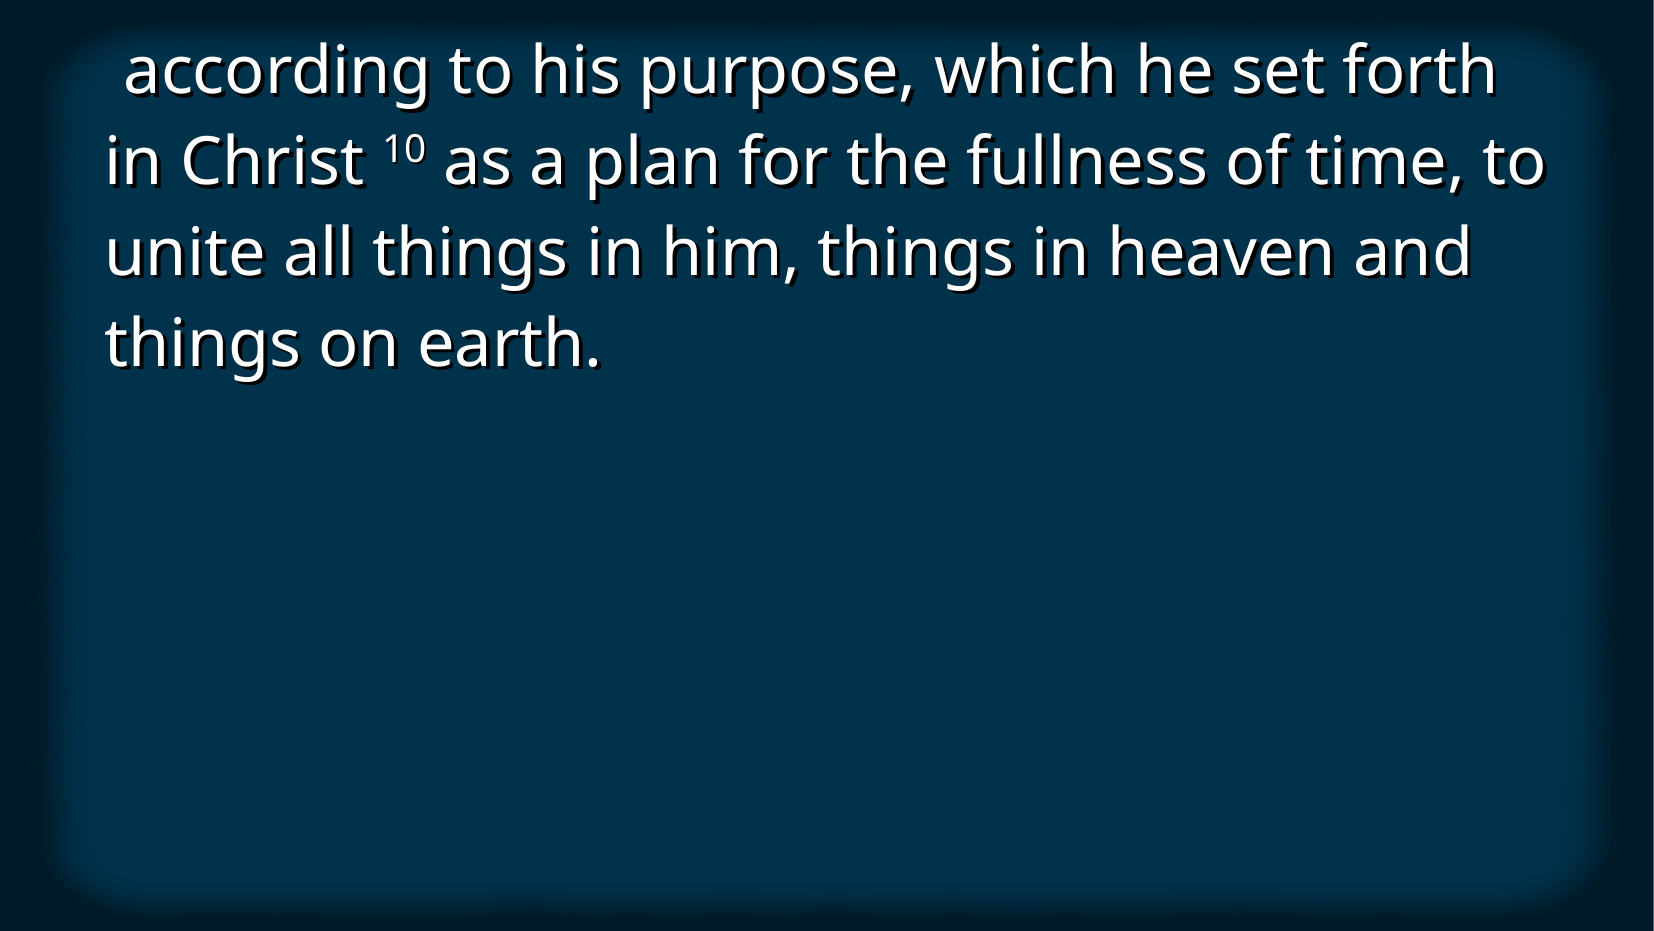

according to his purpose, which he set forth in Christ 10 as a plan for the fullness of time, to unite all things in him, things in heaven and things on earth.